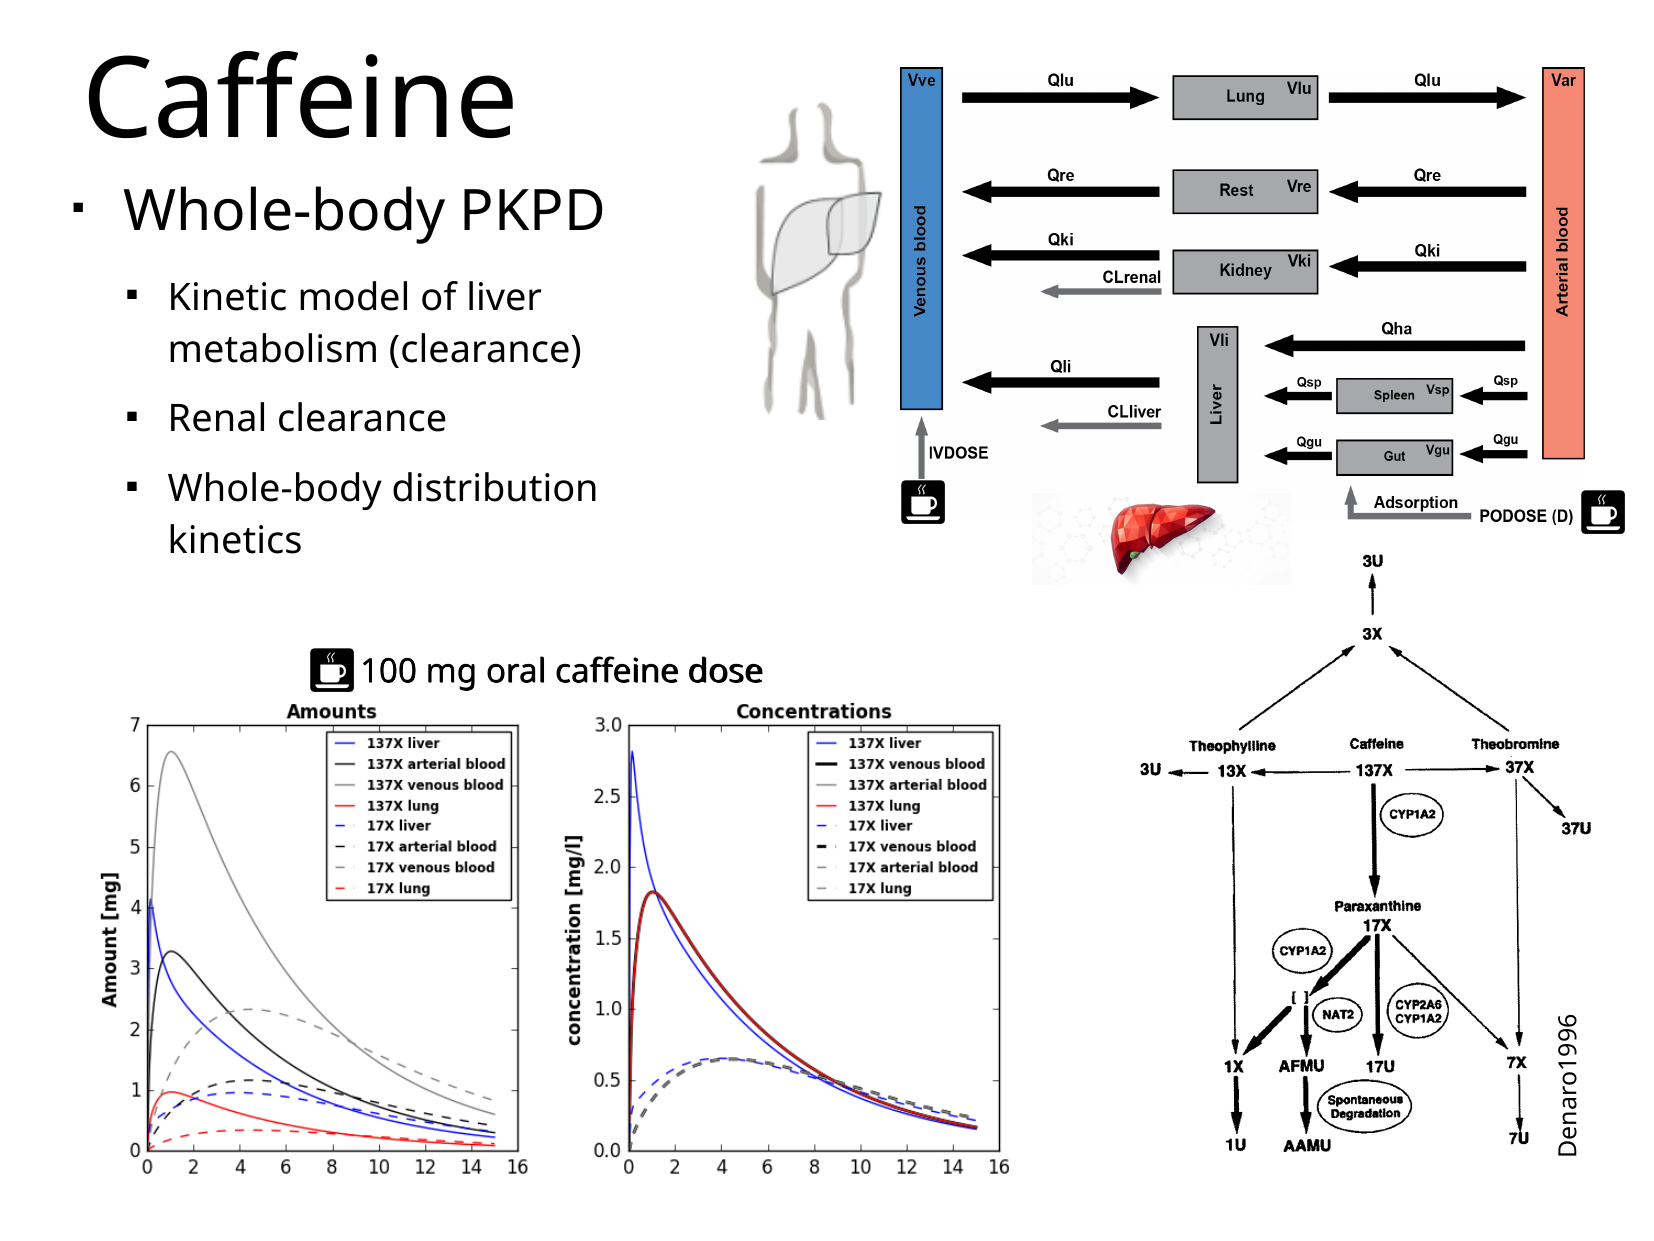

TODO: Illustrator (liver & human image)
TODO: better network image
# Caffeine
 Whole-body PKPD
Kinetic model of liver metabolism (clearance)
Renal clearance
Whole-body distribution kinetics
100 mg oral caffeine dose
Denaro1996